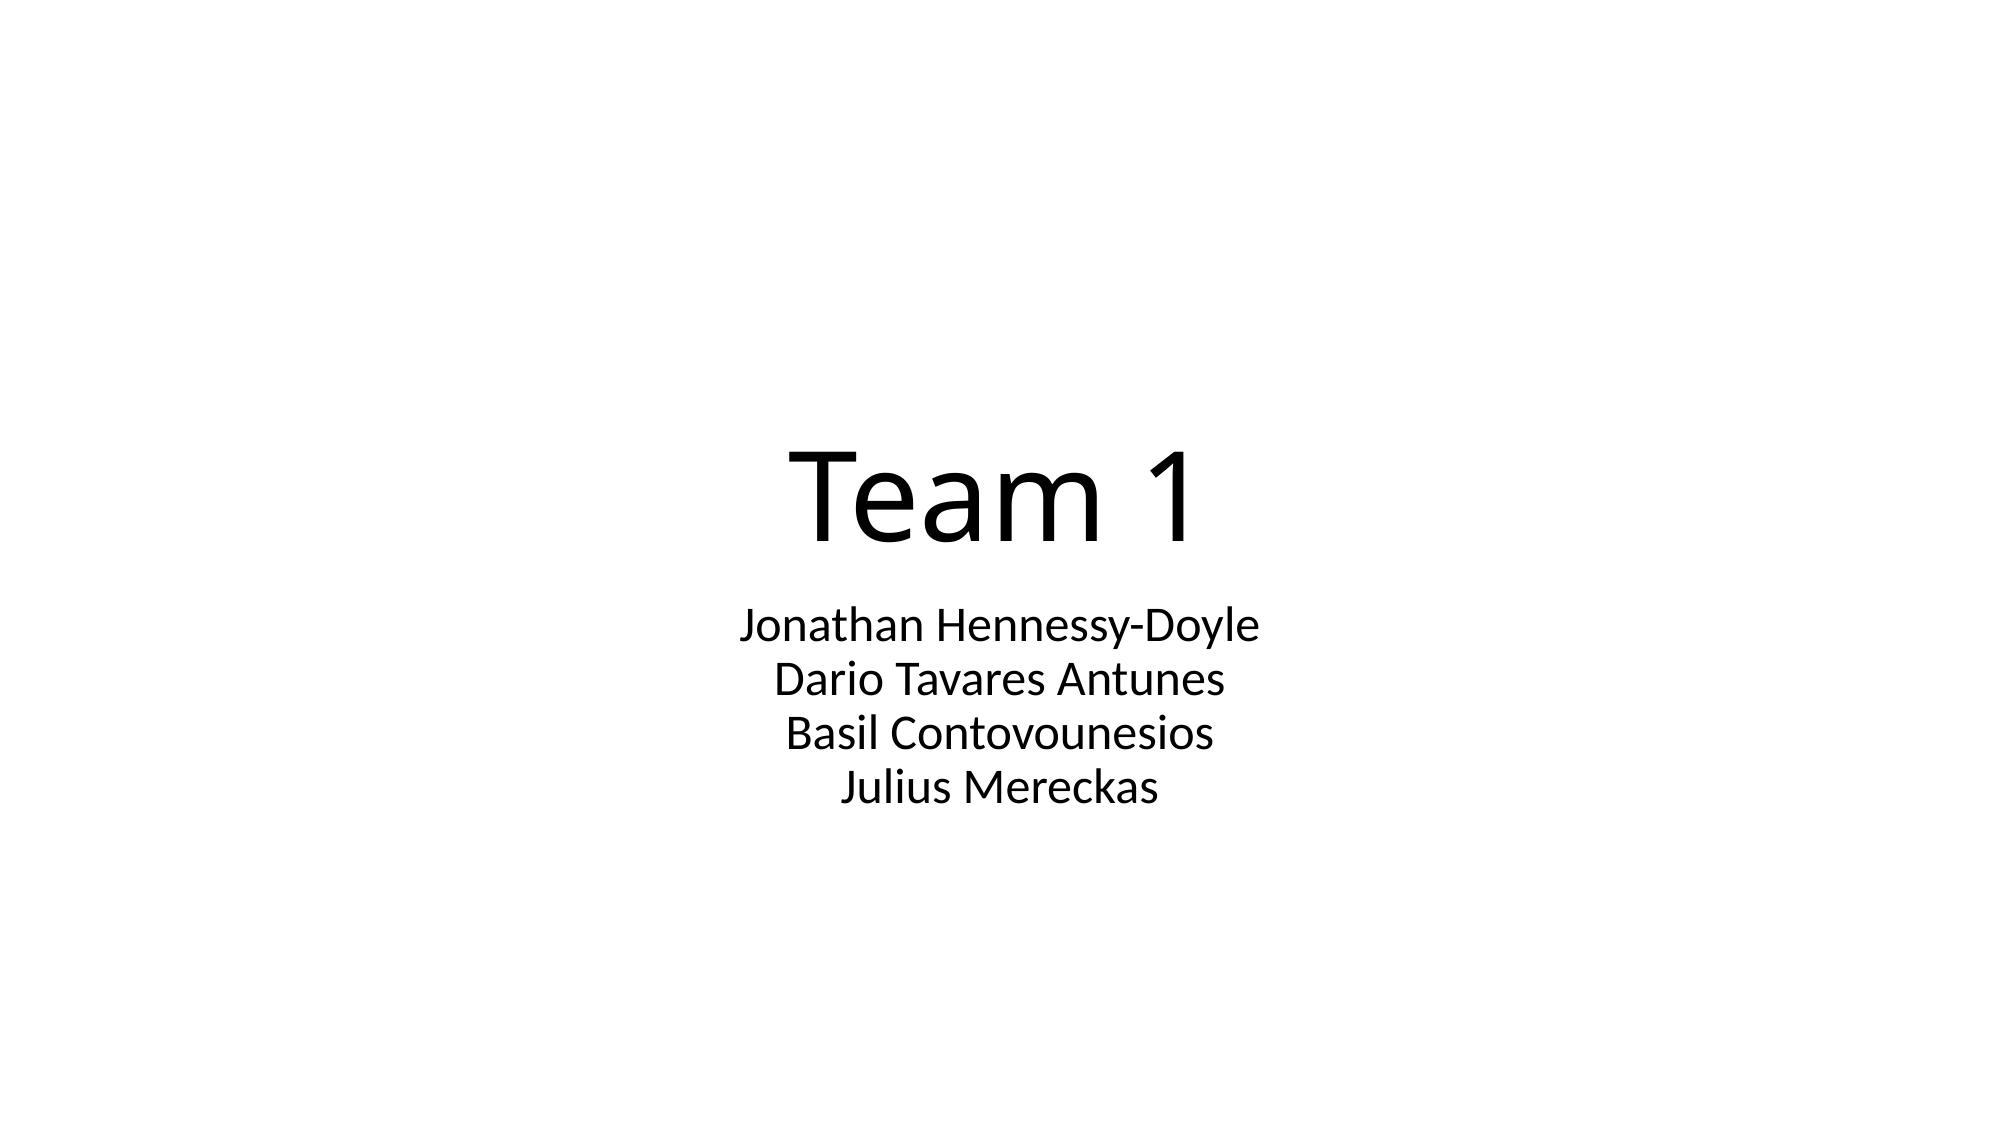

# Team 1
Jonathan Hennessy-Doyle
Dario Tavares Antunes
Basil Contovounesios
Julius Mereckas